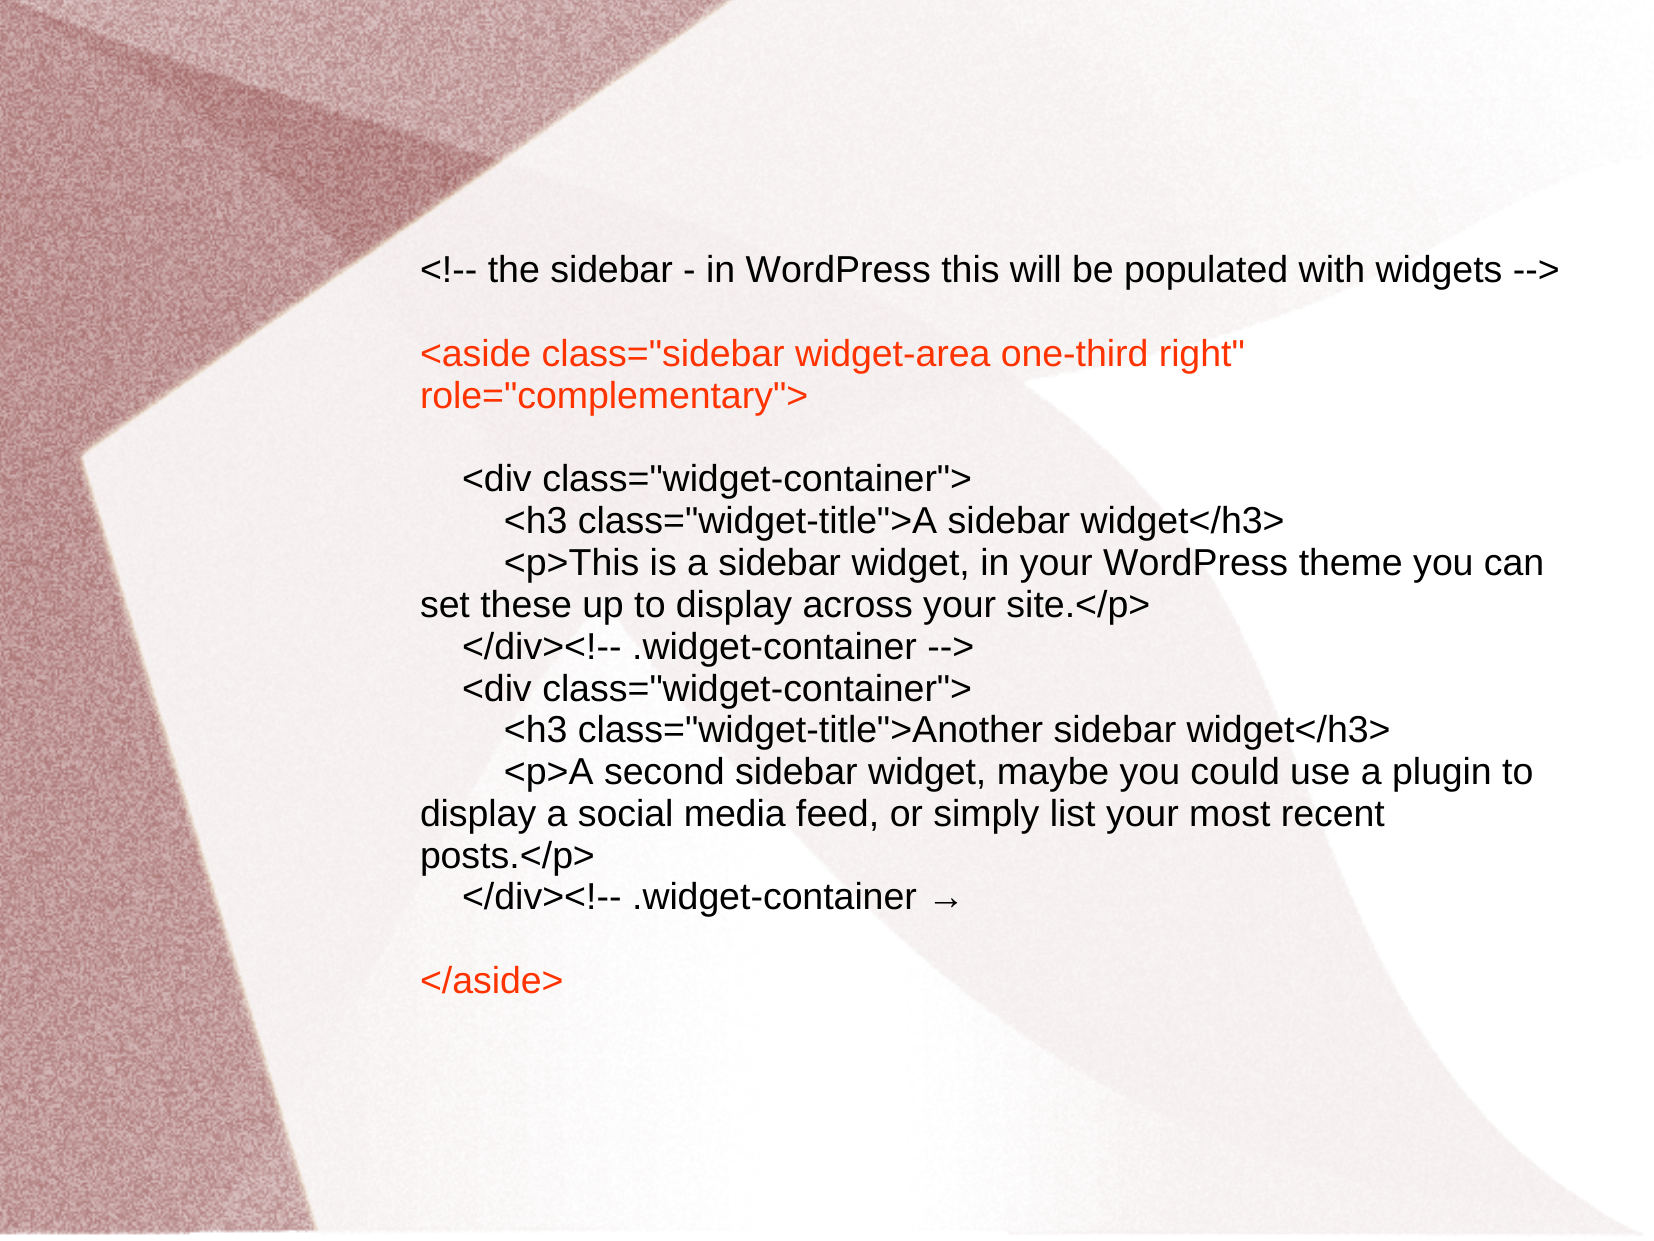

<!-- the sidebar - in WordPress this will be populated with widgets -->
<aside class="sidebar widget-area one-third right" role="complementary">
 <div class="widget-container">
 <h3 class="widget-title">A sidebar widget</h3>
 <p>This is a sidebar widget, in your WordPress theme you can set these up to display across your site.</p>
 </div><!-- .widget-container -->
 <div class="widget-container">
 <h3 class="widget-title">Another sidebar widget</h3>
 <p>A second sidebar widget, maybe you could use a plugin to display a social media feed, or simply list your most recent posts.</p>
 </div><!-- .widget-container →
</aside>